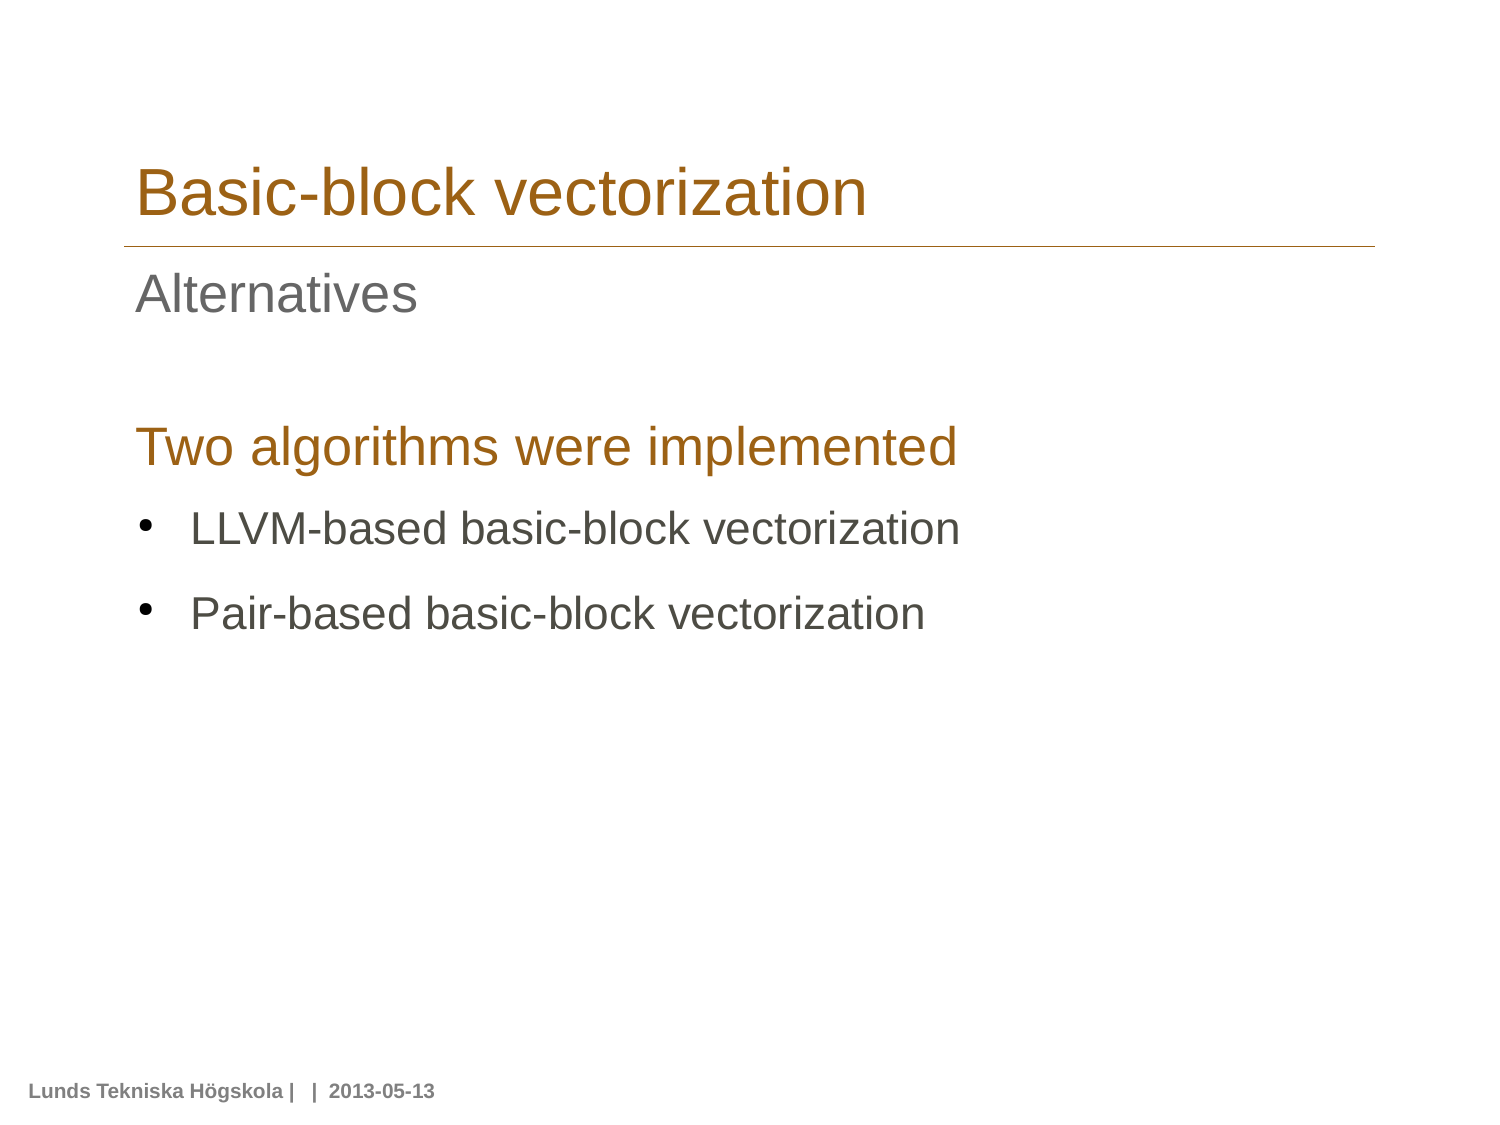

# Basic-block vectorization
Alternatives
Two algorithms were implemented
LLVM-based basic-block vectorization
Pair-based basic-block vectorization